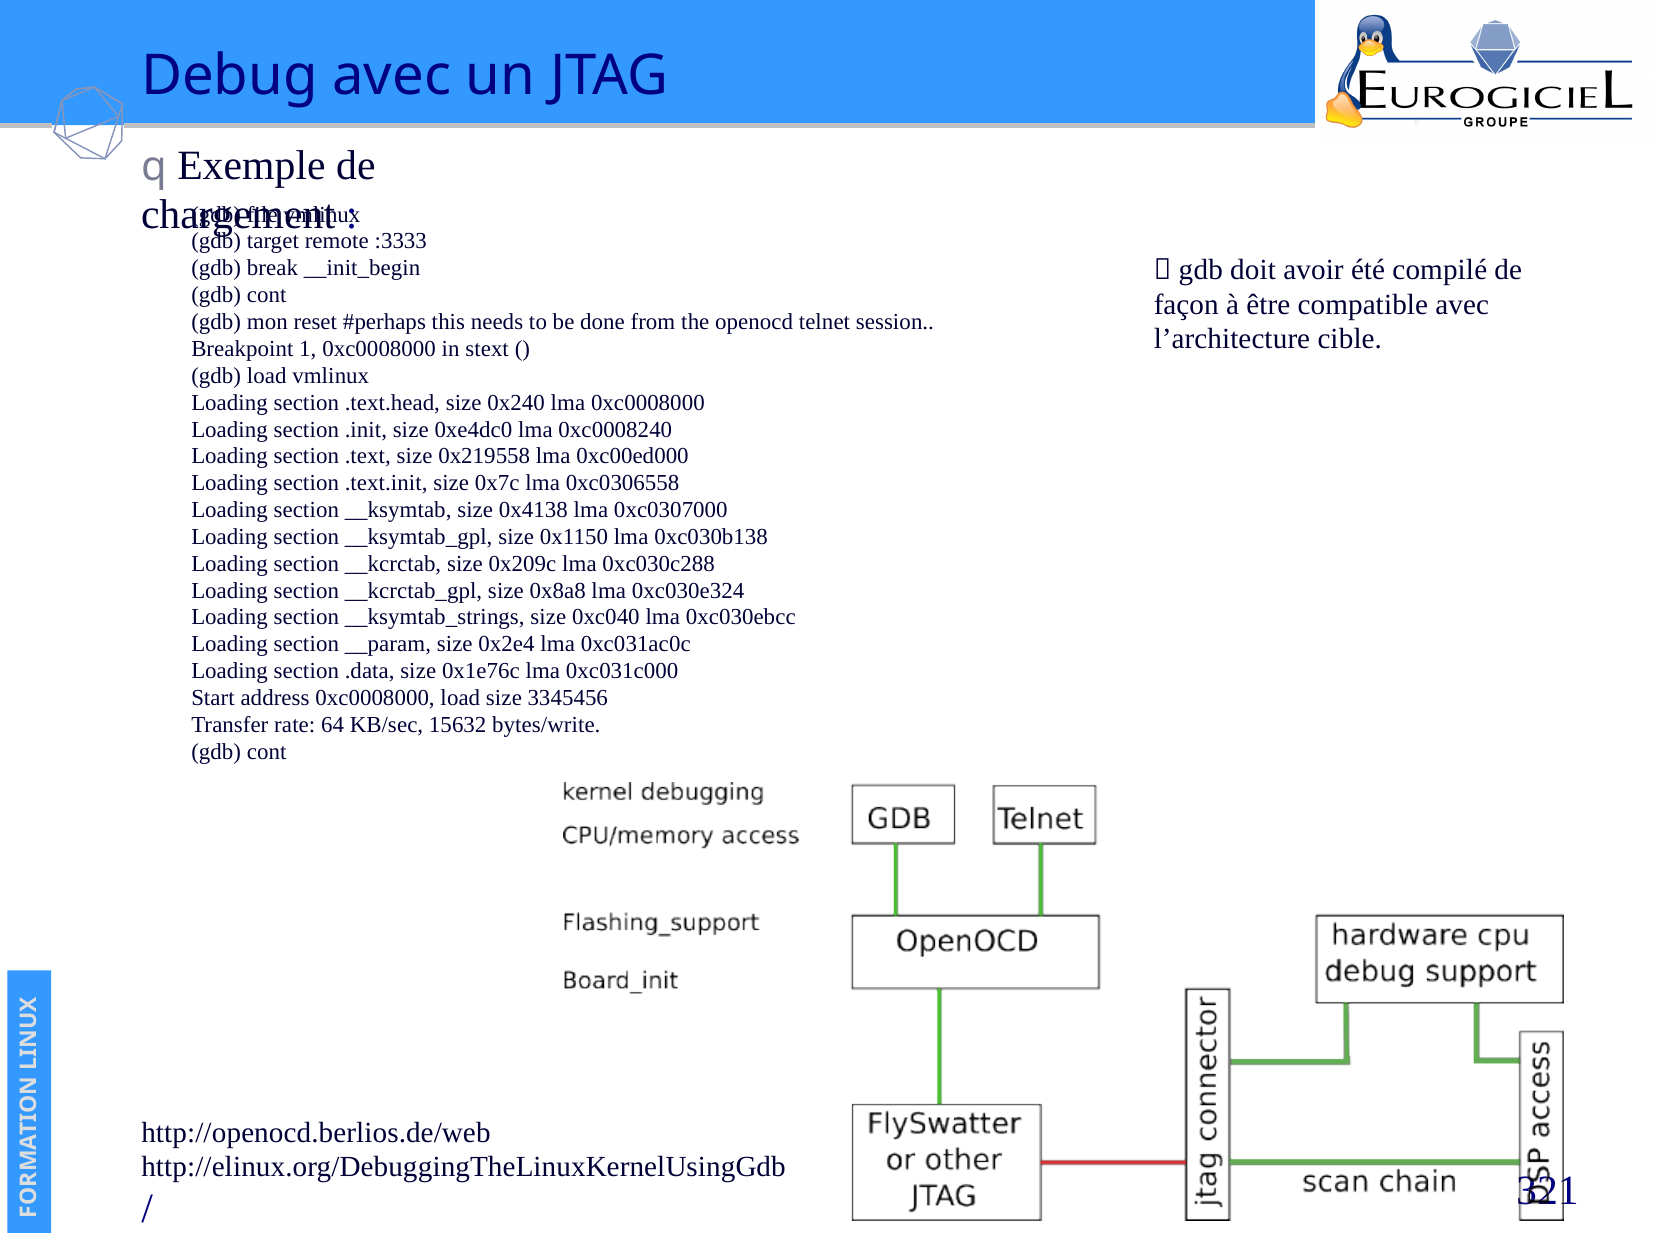

# Debug avec un JTAG
 Exemple de chargement :
(gdb) file vmlinux
(gdb) target remote :3333
(gdb) break __init_begin
(gdb) cont
(gdb) mon reset #perhaps this needs to be done from the openocd telnet session..
Breakpoint 1, 0xc0008000 in stext ()
(gdb) load vmlinux
Loading section .text.head, size 0x240 lma 0xc0008000
Loading section .init, size 0xe4dc0 lma 0xc0008240
Loading section .text, size 0x219558 lma 0xc00ed000
Loading section .text.init, size 0x7c lma 0xc0306558
Loading section __ksymtab, size 0x4138 lma 0xc0307000
Loading section __ksymtab_gpl, size 0x1150 lma 0xc030b138
Loading section __kcrctab, size 0x209c lma 0xc030c288
Loading section __kcrctab_gpl, size 0x8a8 lma 0xc030e324
Loading section __ksymtab_strings, size 0xc040 lma 0xc030ebcc
Loading section __param, size 0x2e4 lma 0xc031ac0c
Loading section .data, size 0x1e76c lma 0xc031c000
Start address 0xc0008000, load size 3345456
Transfer rate: 64 KB/sec, 15632 bytes/write.
(gdb) cont
 gdb doit avoir été compilé de façon à être compatible avec l’architecture cible.
http://openocd.berlios.de/web
http://elinux.org/DebuggingTheLinuxKernelUsingGdb
/